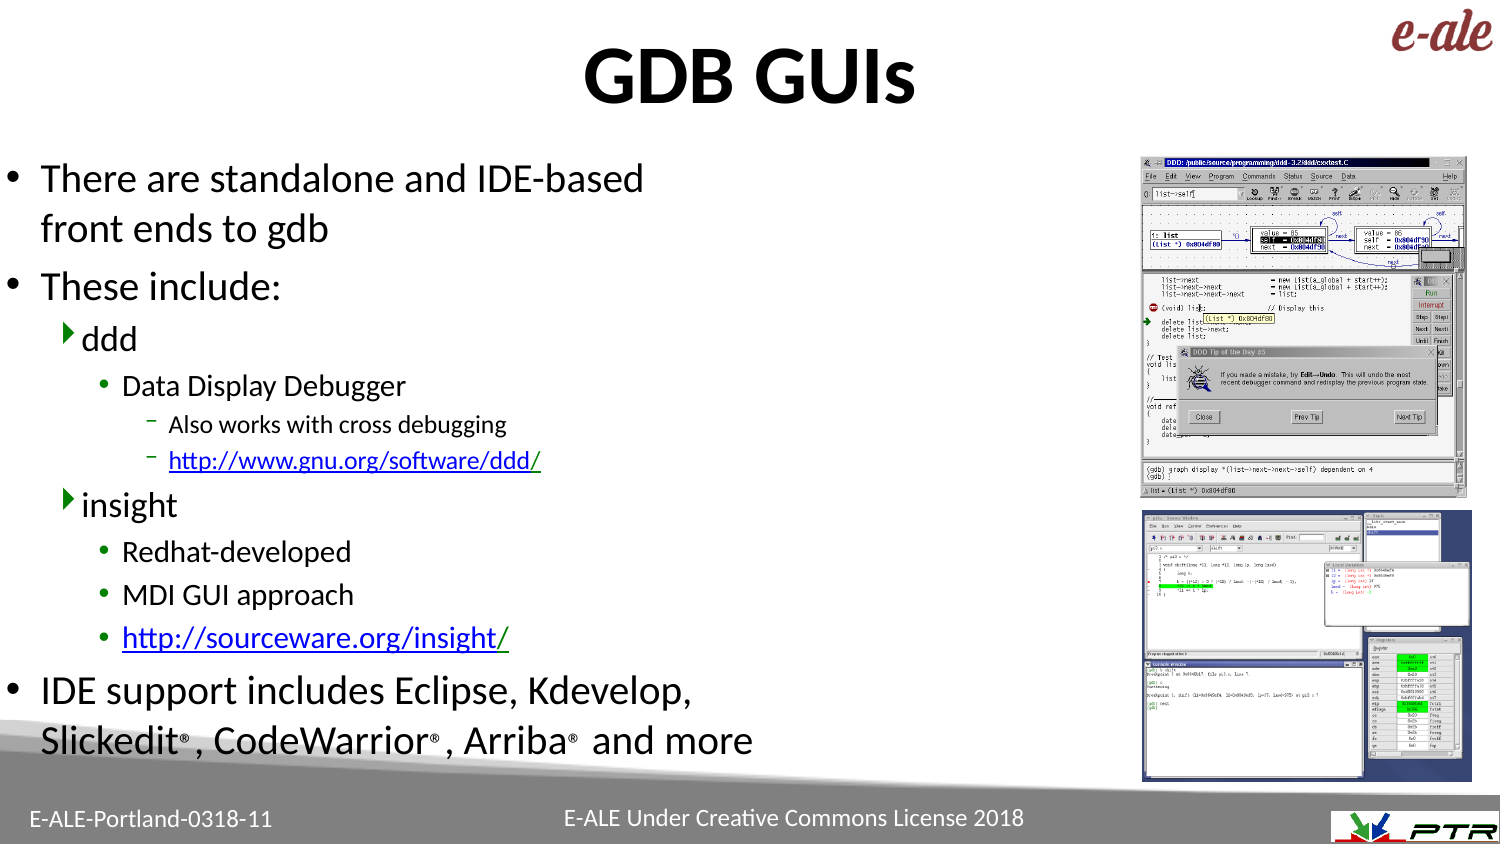

# GDB GUIs
There are standalone and IDE-based
front ends to gdb
These include:
ddd
Data Display Debugger
Also works with cross debugging
http://www.gnu.org/software/ddd/
insight
Redhat-developed
MDI GUI approach
http://sourceware.org/insight/
IDE support includes Eclipse, Kdevelop,
Slickedit®, CodeWarrior®, Arriba® and more
E-ALE-Portland-0318-